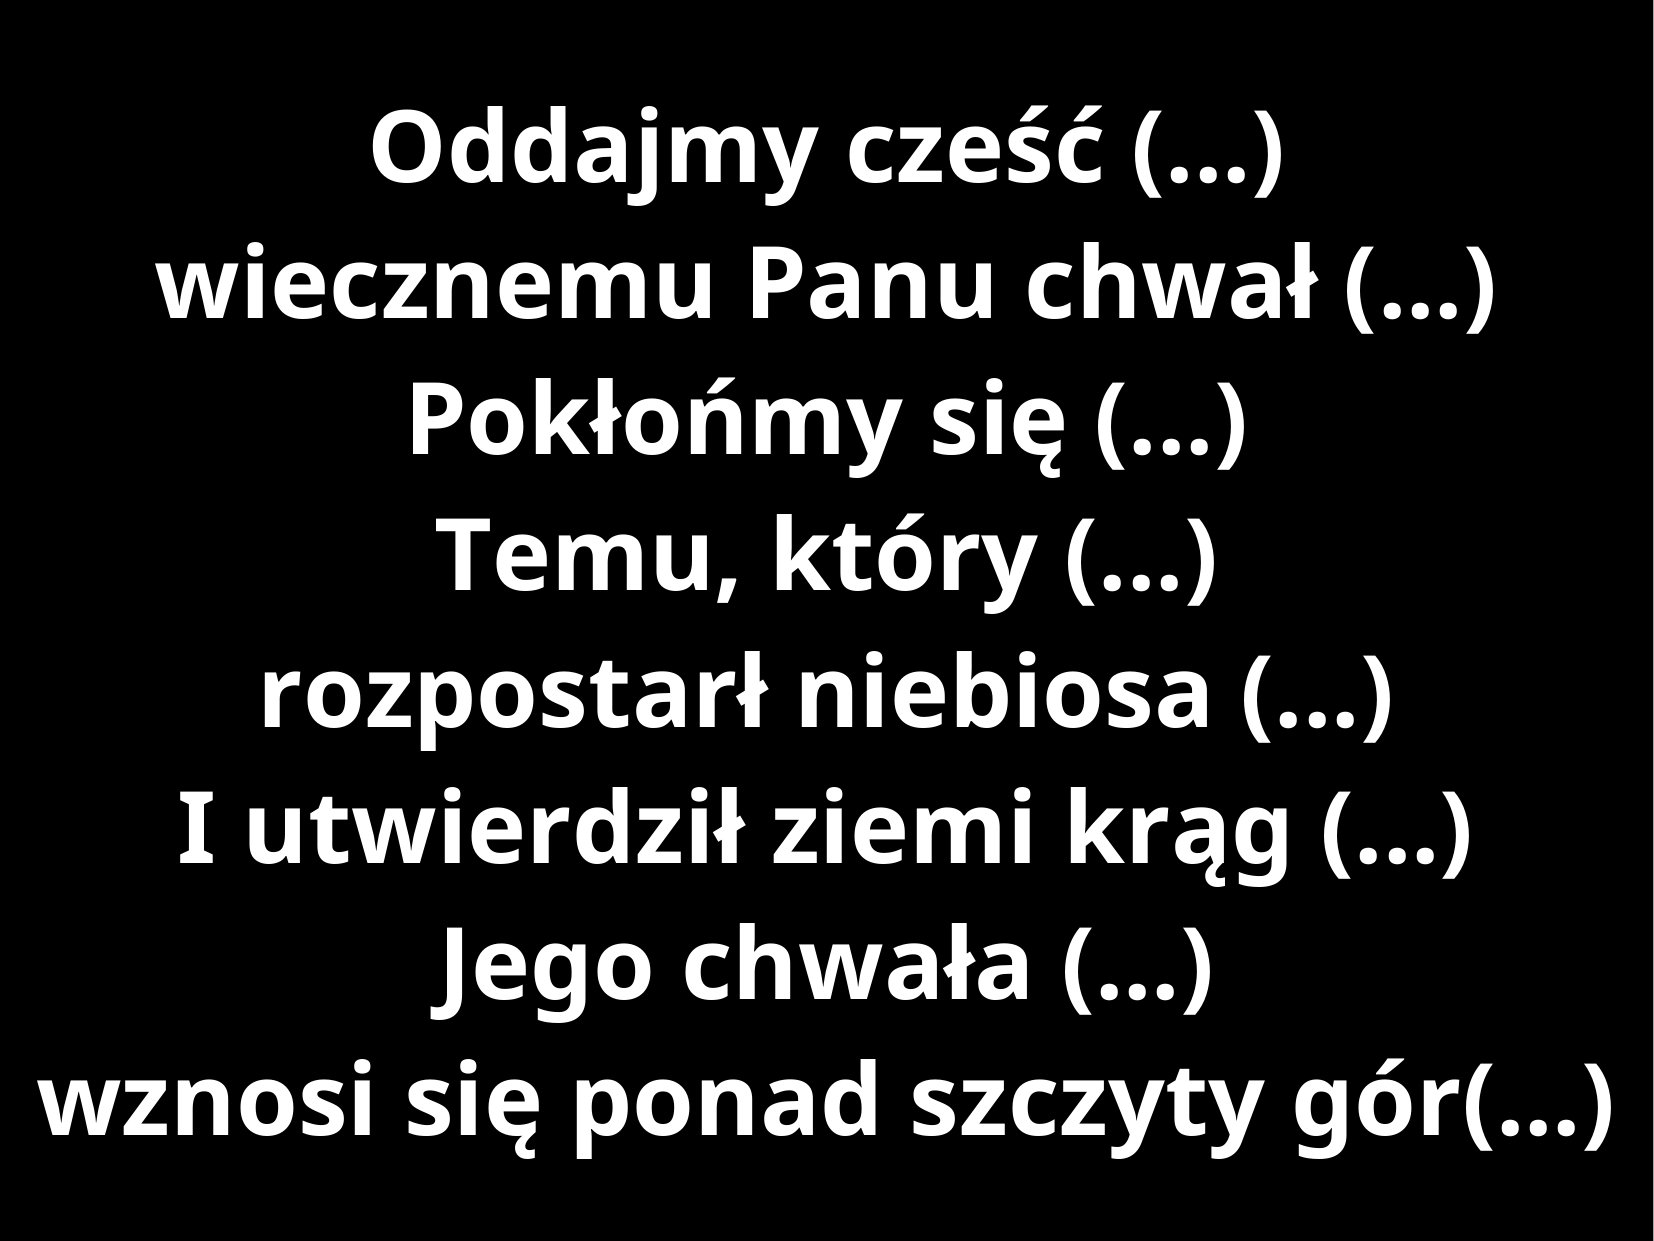

# Oddajmy cześć (...) wiecznemu Panu chwał (...) Pokłońmy się (...) Temu, który (...) rozpostarł niebiosa (...) I utwierdził ziemi krąg (...) Jego chwała (...) wznosi się ponad szczyty gór(...)